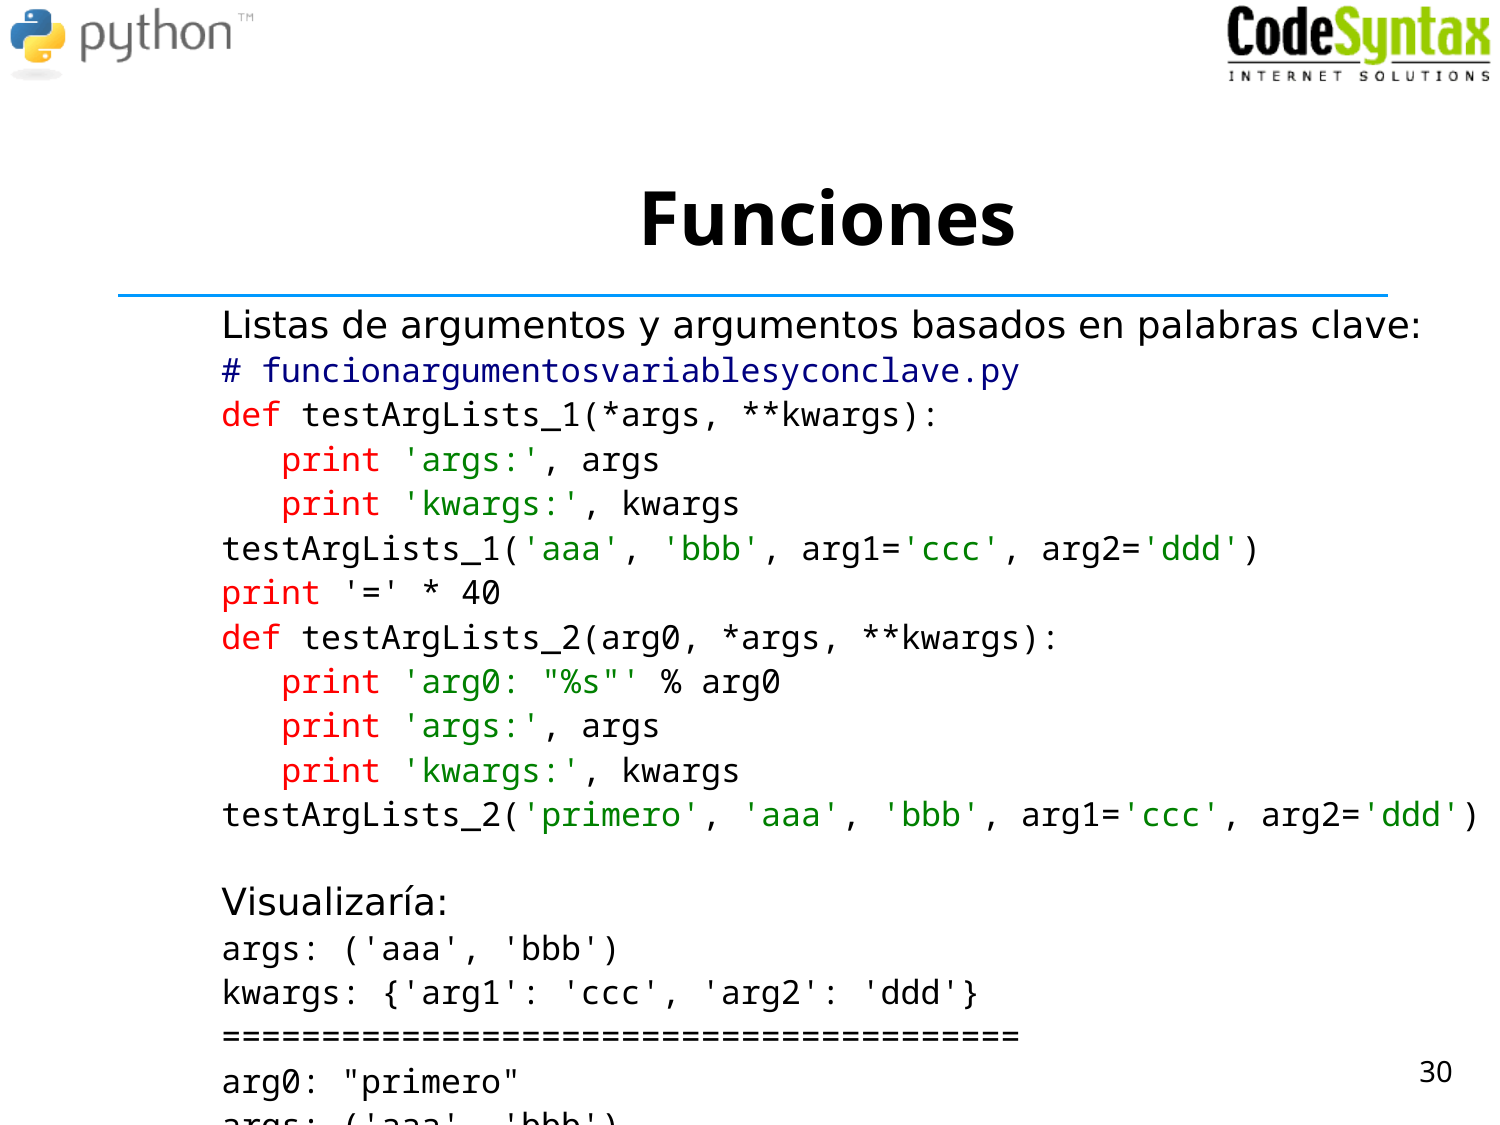

# Funciones
Listas de argumentos y argumentos basados en palabras clave:
# funcionargumentosvariablesyconclave.py
def testArgLists_1(*args, **kwargs):
 print 'args:', args
 print 'kwargs:', kwargs
testArgLists_1('aaa', 'bbb', arg1='ccc', arg2='ddd')
print '=' * 40
def testArgLists_2(arg0, *args, **kwargs):
 print 'arg0: "%s"' % arg0
 print 'args:', args
 print 'kwargs:', kwargs
testArgLists_2('primero', 'aaa', 'bbb', arg1='ccc', arg2='ddd')
Visualizaría:
args: ('aaa', 'bbb')
kwargs: {'arg1': 'ccc', 'arg2': 'ddd'}
========================================
arg0: "primero"
args: ('aaa', 'bbb')
kwargs: {'arg1': 'ccc', 'arg2': 'ddd'}
30